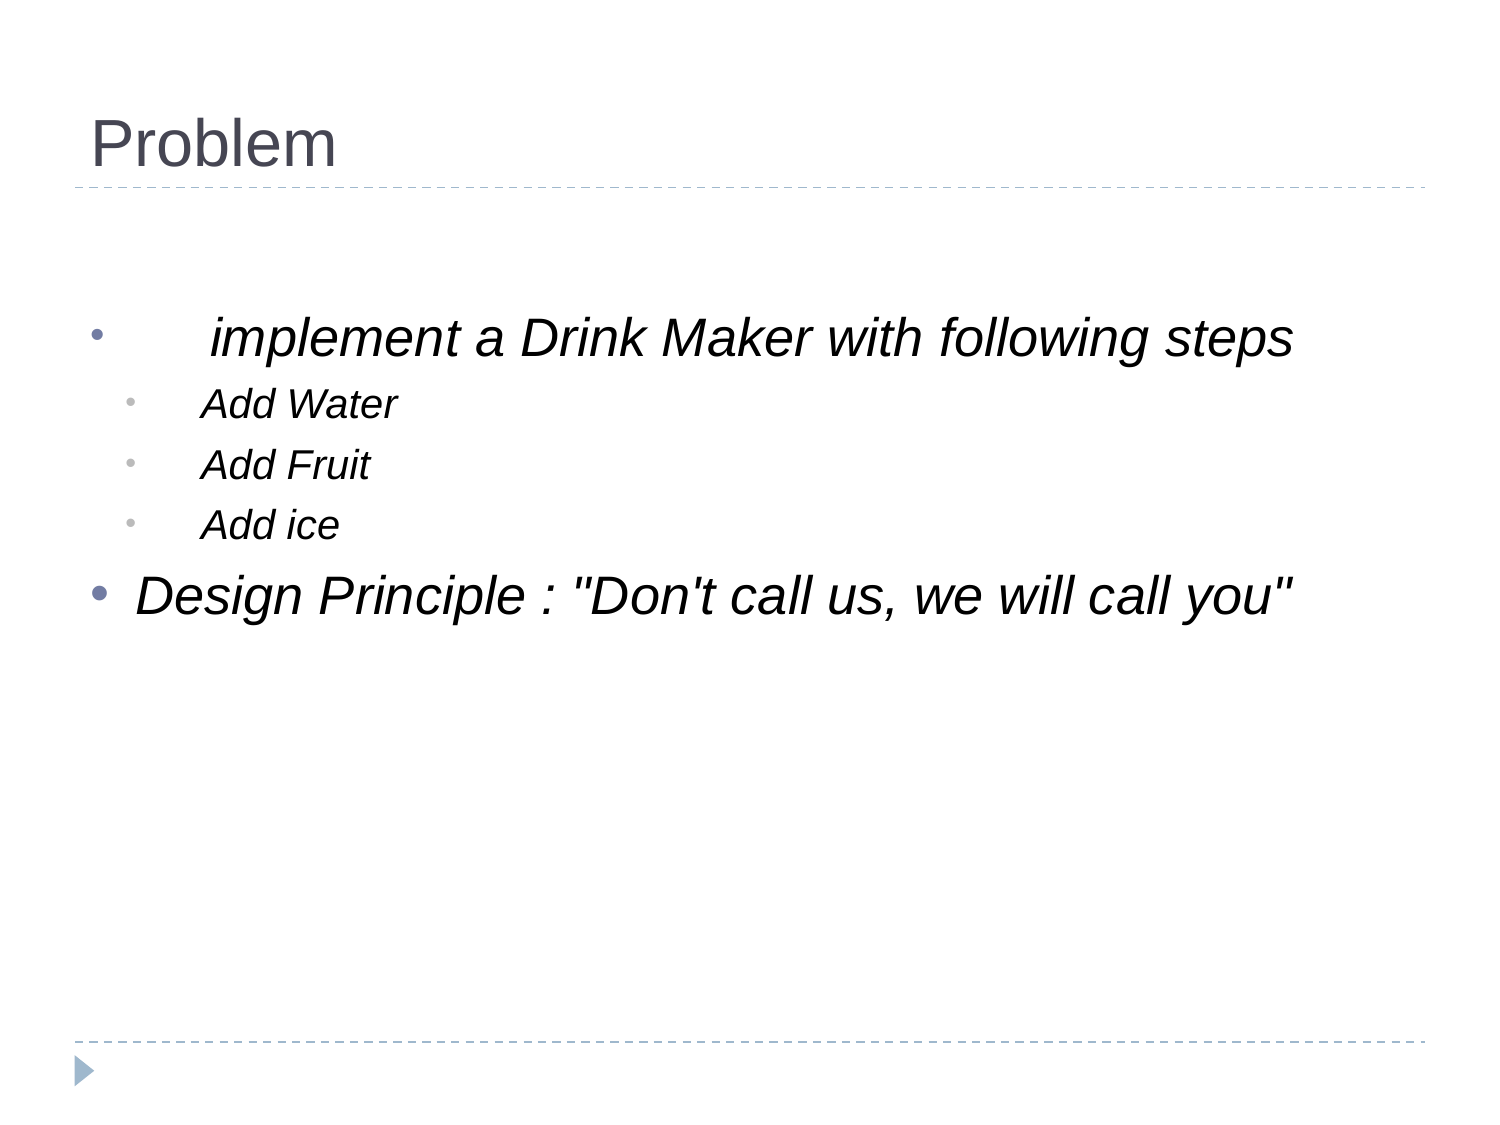

# Problem
	implement a Drink Maker with following steps
Add Water
Add Fruit
Add ice
Design Principle : "Don't call us, we will call you"